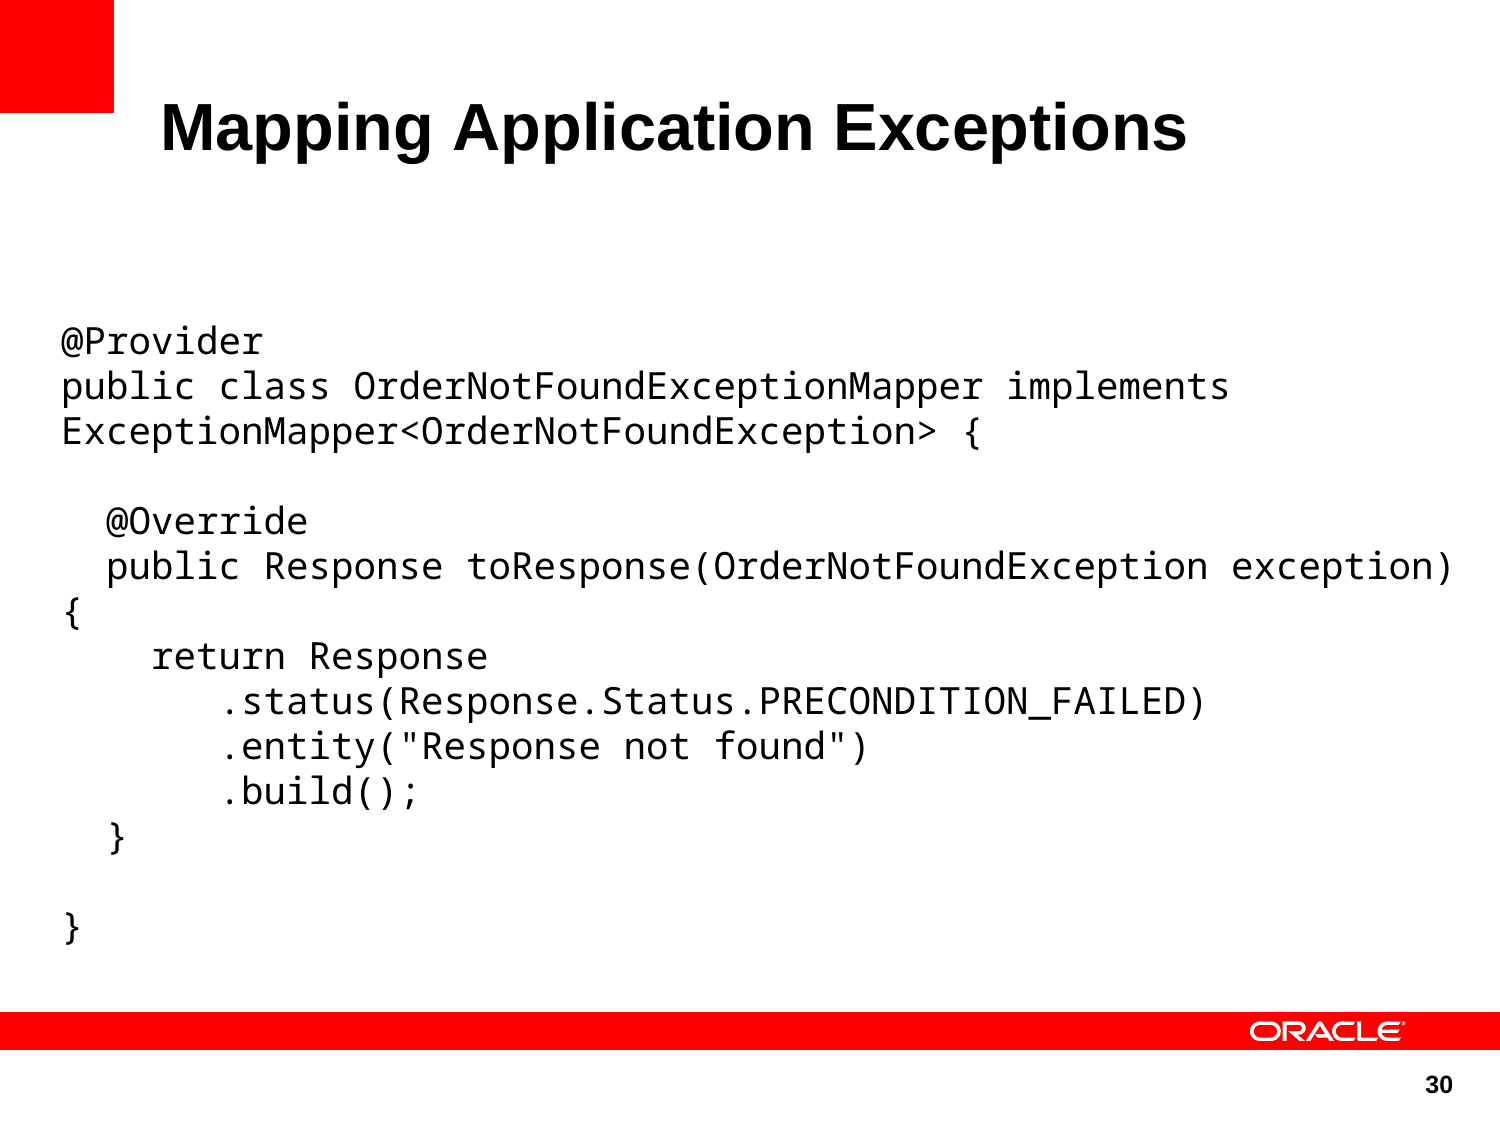

# Mapping Application Exceptions
@Provider
public class OrderNotFoundExceptionMapper implements ExceptionMapper<OrderNotFoundException> {
 @Override
 public Response toResponse(OrderNotFoundException exception) {
 return Response
 .status(Response.Status.PRECONDITION_FAILED)
 .entity("Response not found")
 .build();
 }
}